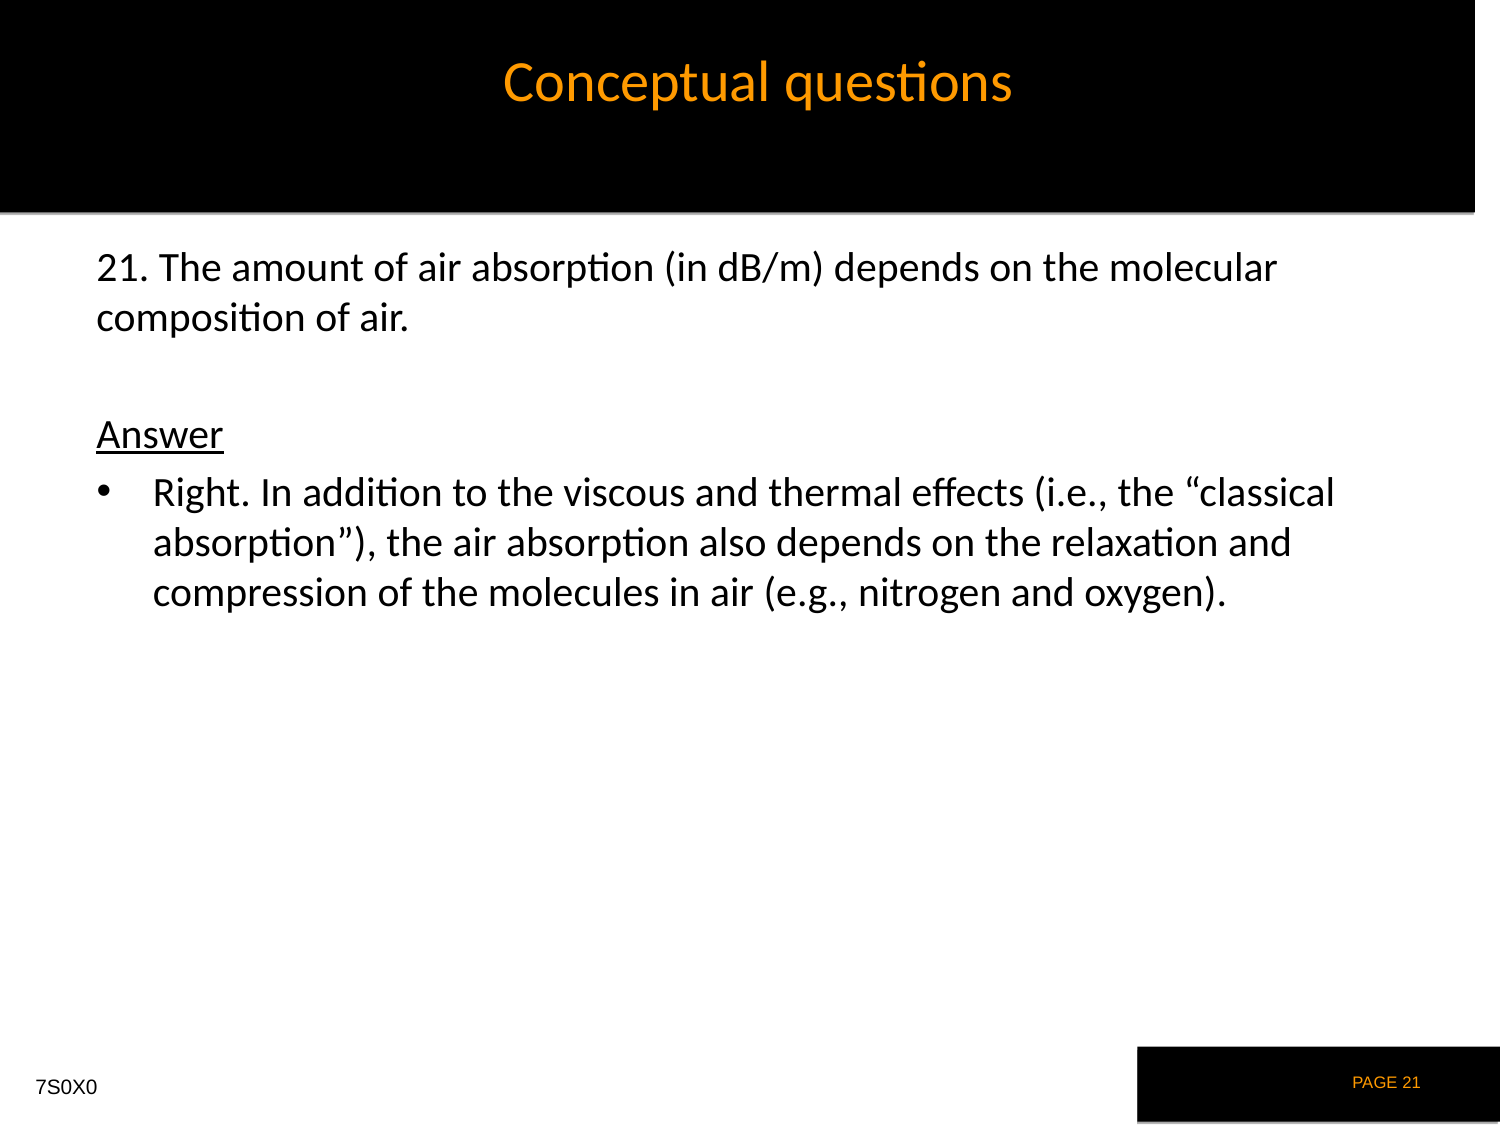

# Conceptual questions
21. The amount of air absorption (in dB/m) depends on the molecular composition of air.
Answer
Right. In addition to the viscous and thermal effects (i.e., the “classical absorption”), the air absorption also depends on the relaxation and compression of the molecules in air (e.g., nitrogen and oxygen).
PAGE 21
7S0X0
2017/02/09
PAGE